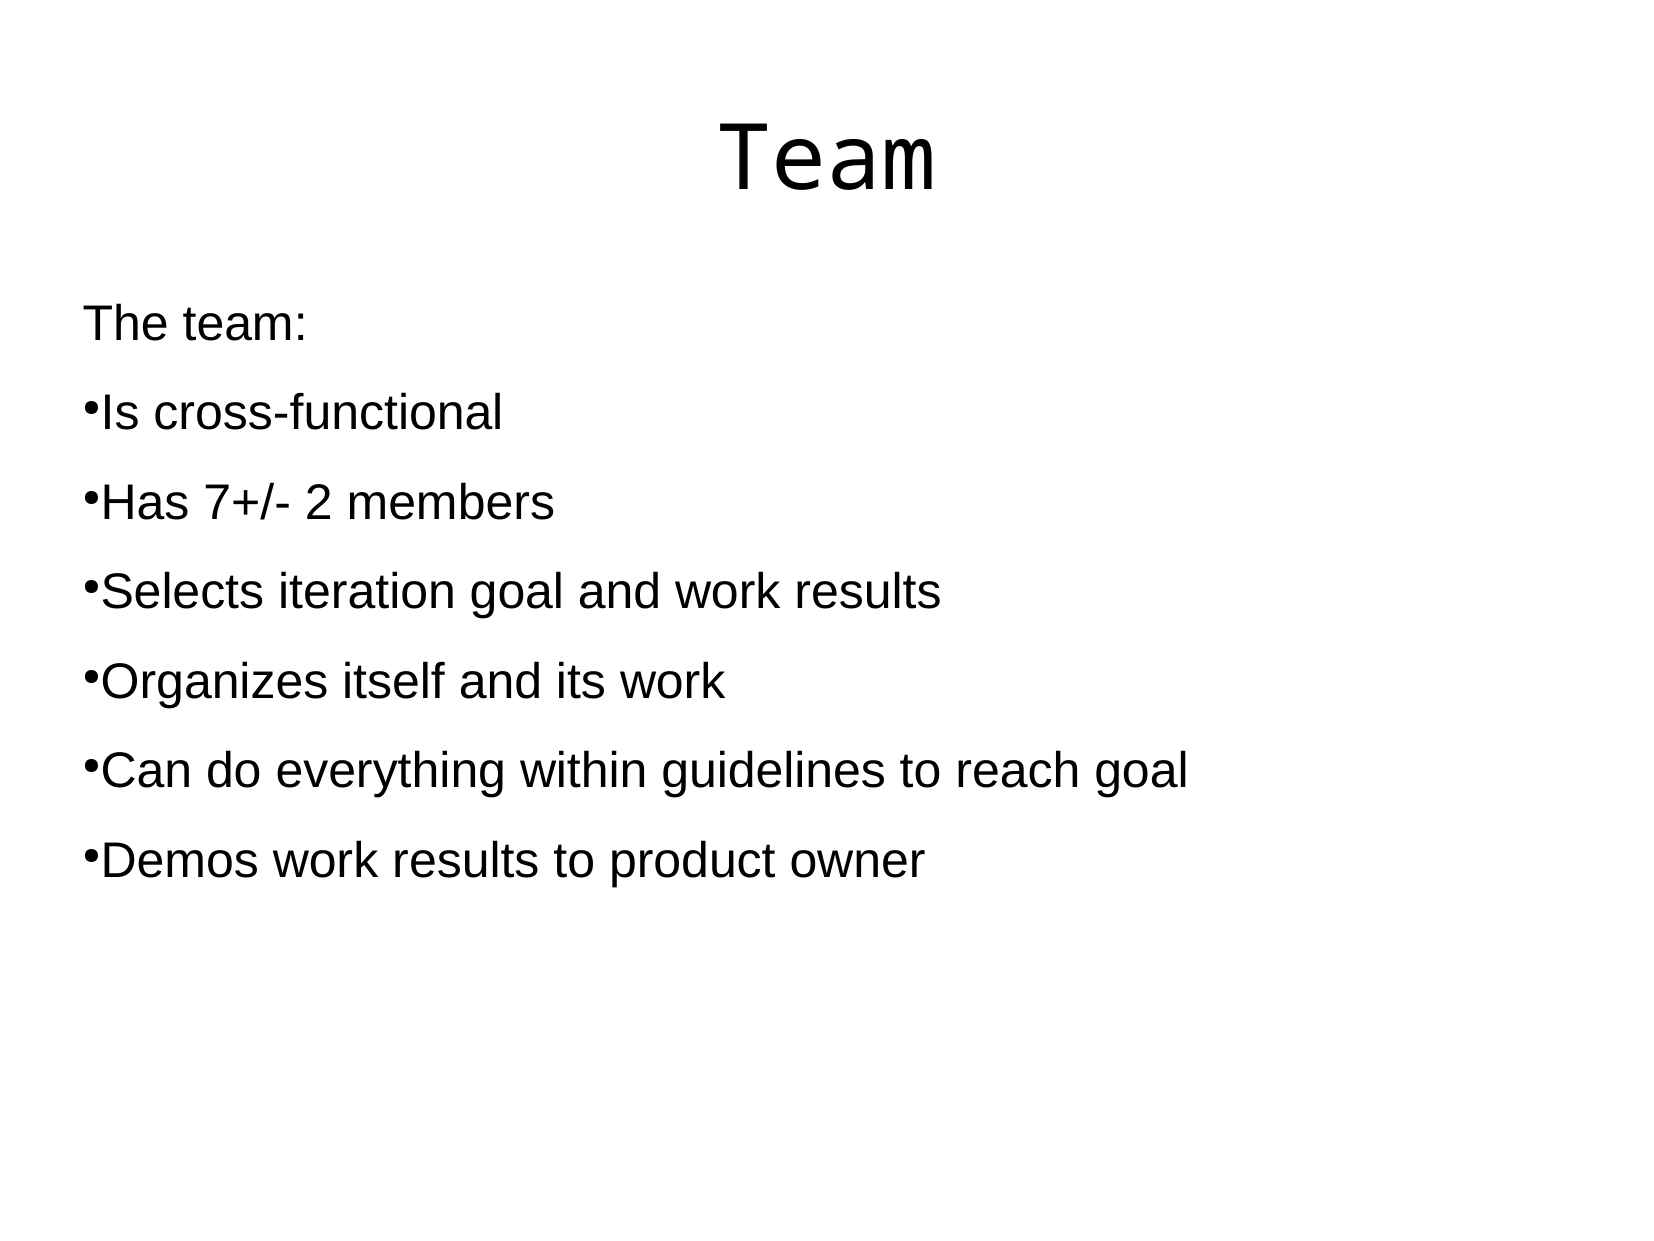

# Team
The team:
Is cross-functional
Has 7+/- 2 members
Selects iteration goal and work results
Organizes itself and its work
Can do everything within guidelines to reach goal
Demos work results to product owner